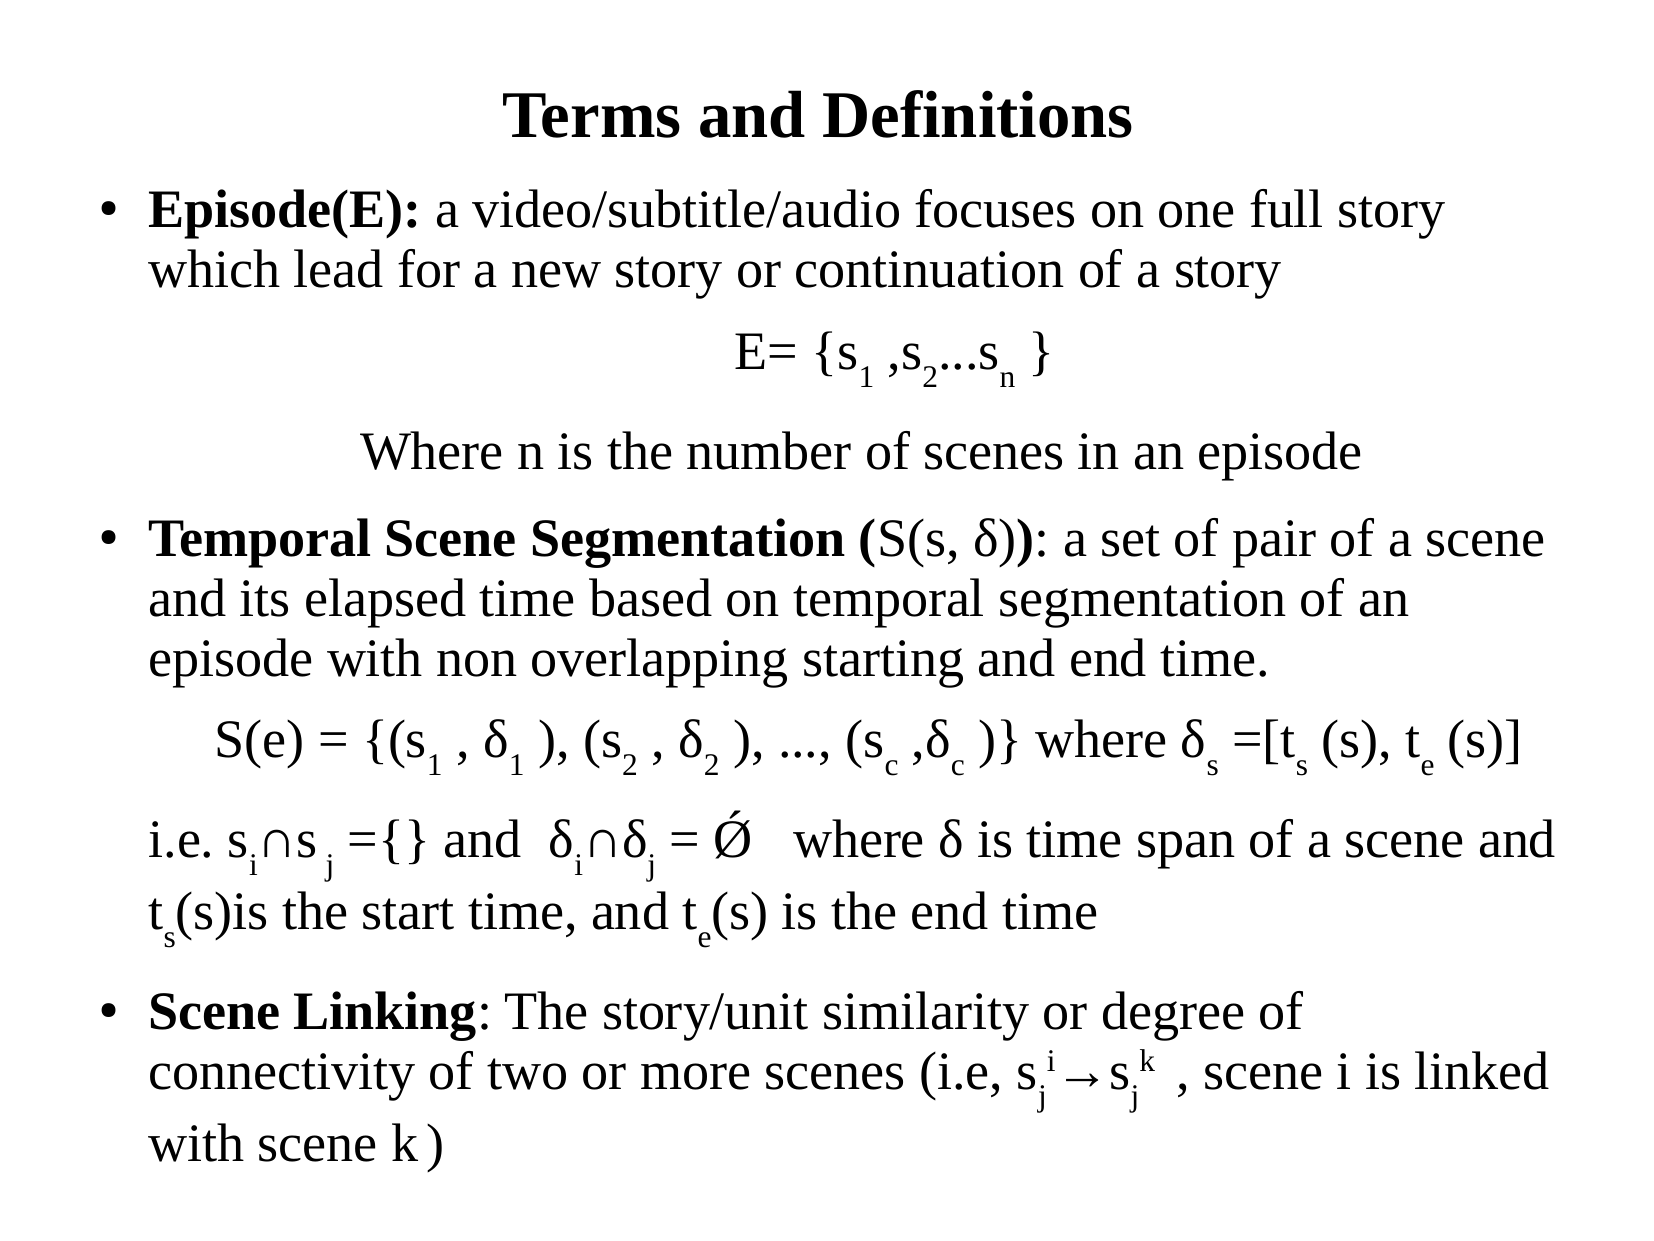

# Terms and Definitions
Episode(E): a video/subtitle/audio focuses on one full story which lead for a new story or continuation of a story
E= {s1 ,s2...sn }
Where n is the number of scenes in an episode
Temporal Scene Segmentation (S(s, δ)): a set of pair of a scene and its elapsed time based on temporal segmentation of an episode with non overlapping starting and end time.
S(e) = {(s1 , δ1 ), (s2 , δ2 ), ..., (sc ,δc )} where δs =[ts (s), te (s)]
i.e. si∩s j ={} and δi∩δj = Ǿ where δ is time span of a scene and ts(s)is the start time, and te(s) is the end time
Scene Linking: The story/unit similarity or degree of connectivity of two or more scenes (i.e, sji→sjk , scene i is linked with scene k )